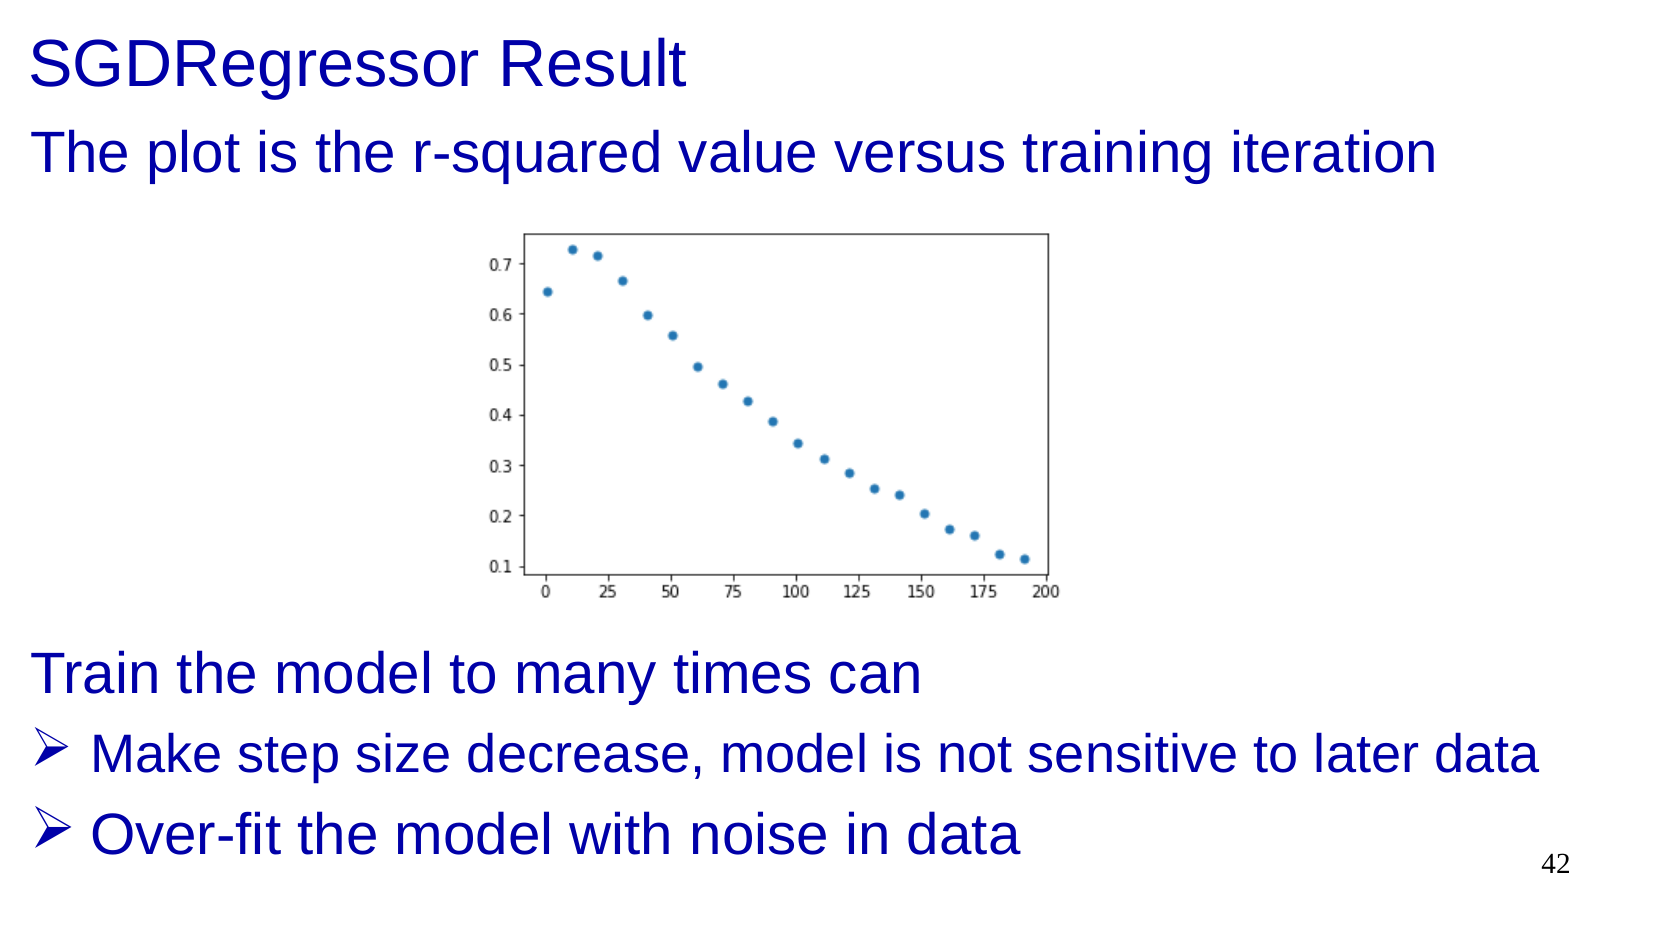

# SGDRegressor Result
The plot is the r-squared value versus training iteration
Train the model to many times can
Make step size decrease, model is not sensitive to later data
Over-fit the model with noise in data
42